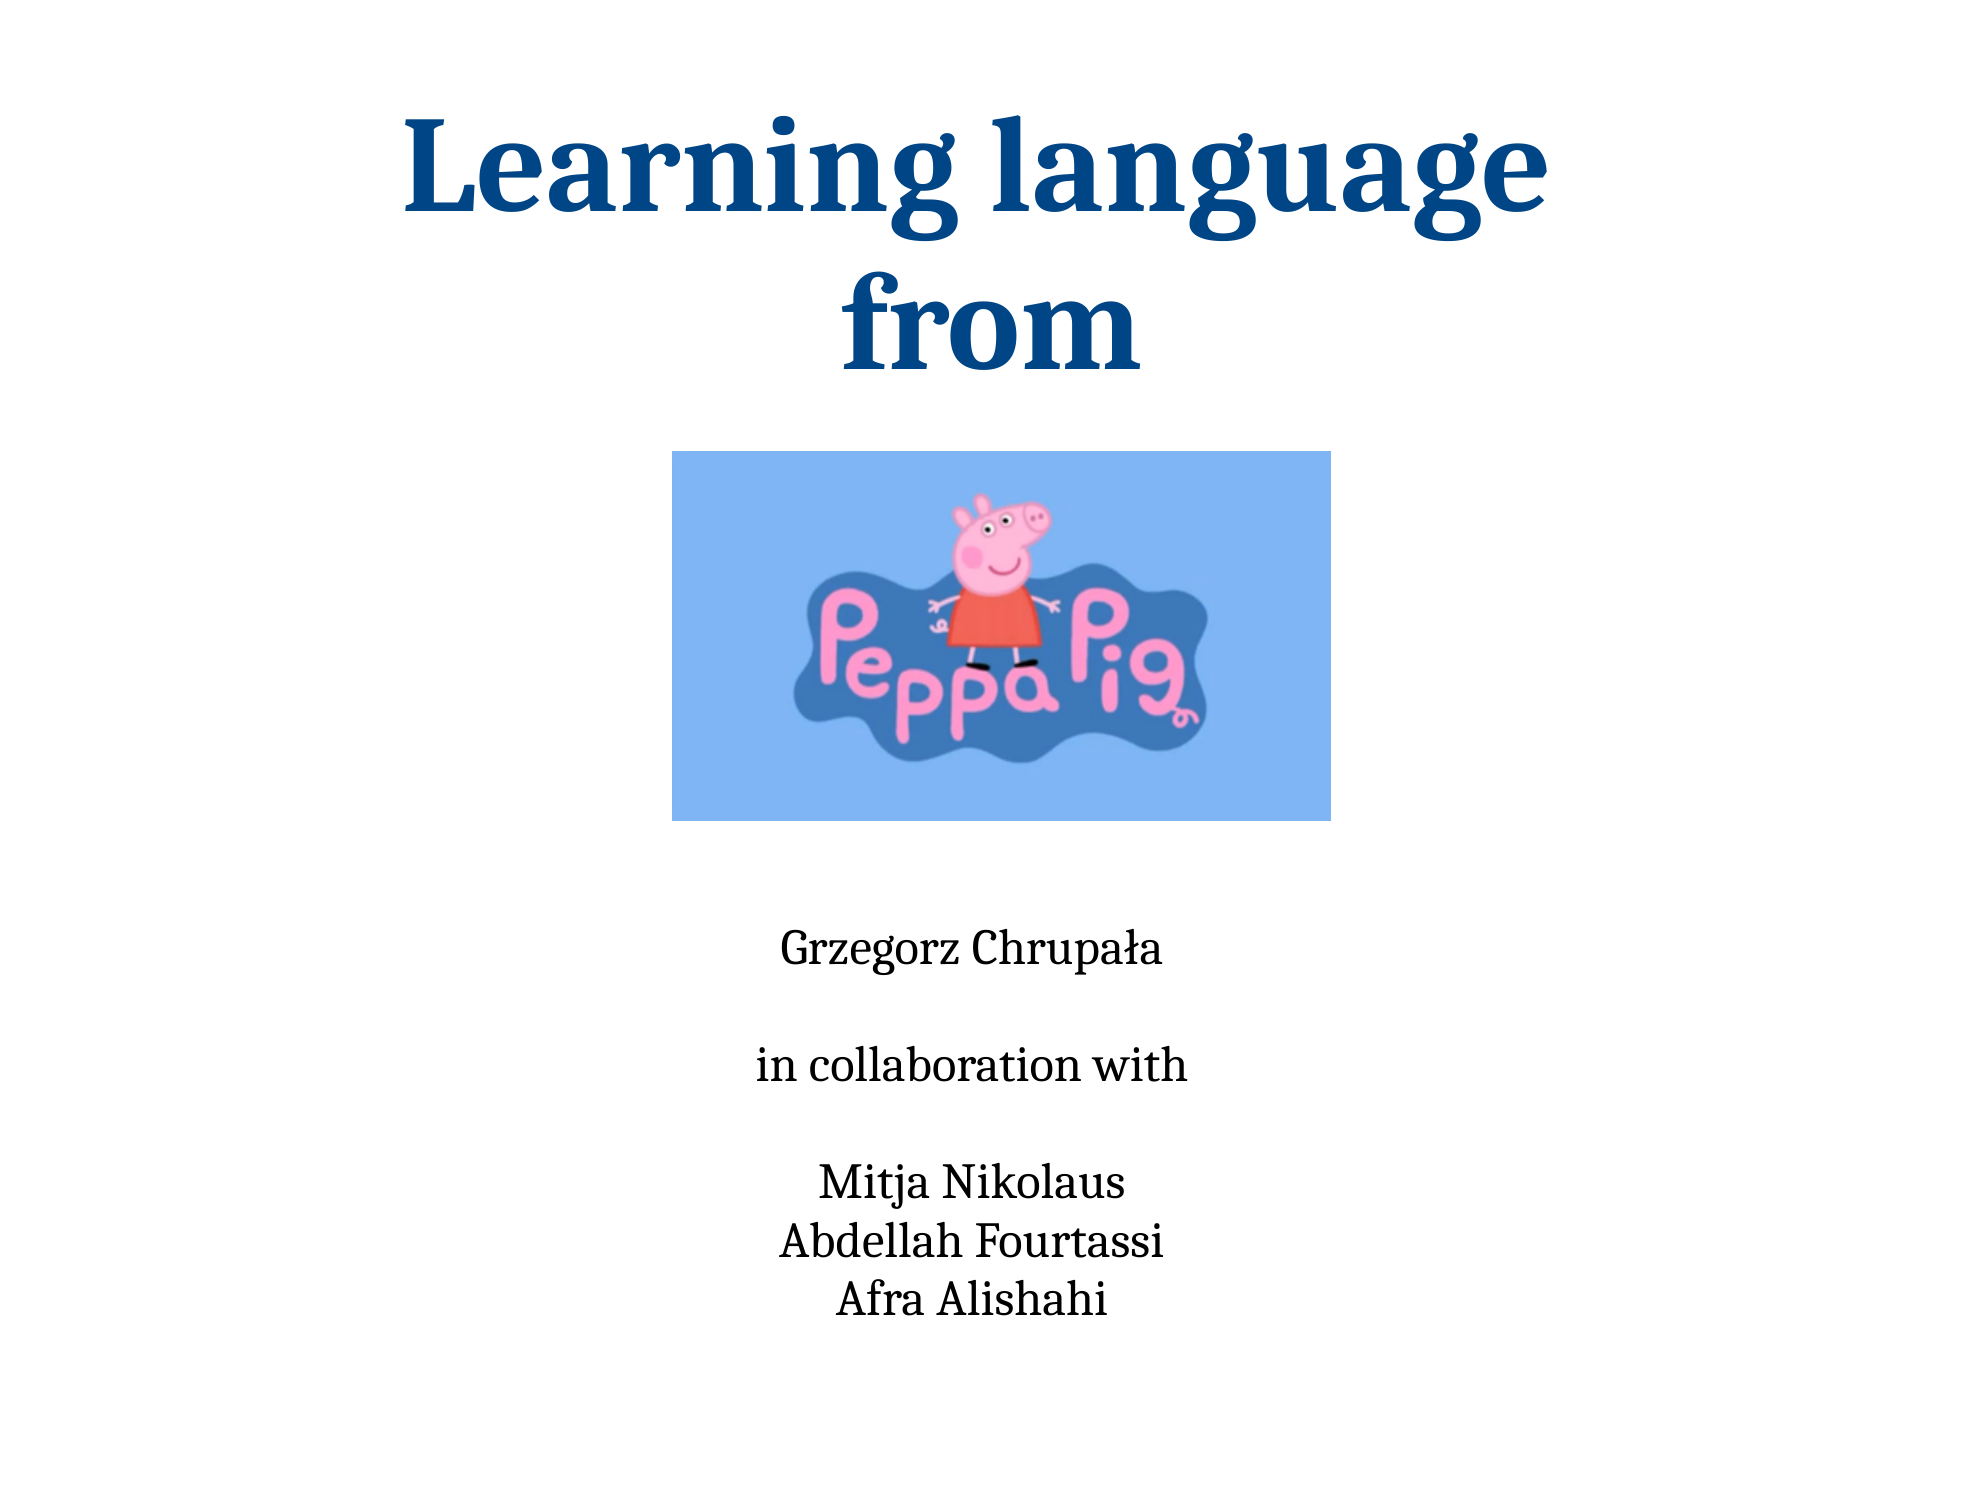

# Learning language from
Grzegorz Chrupała
in collaboration with
Mitja Nikolaus
Abdellah Fourtassi
Afra Alishahi